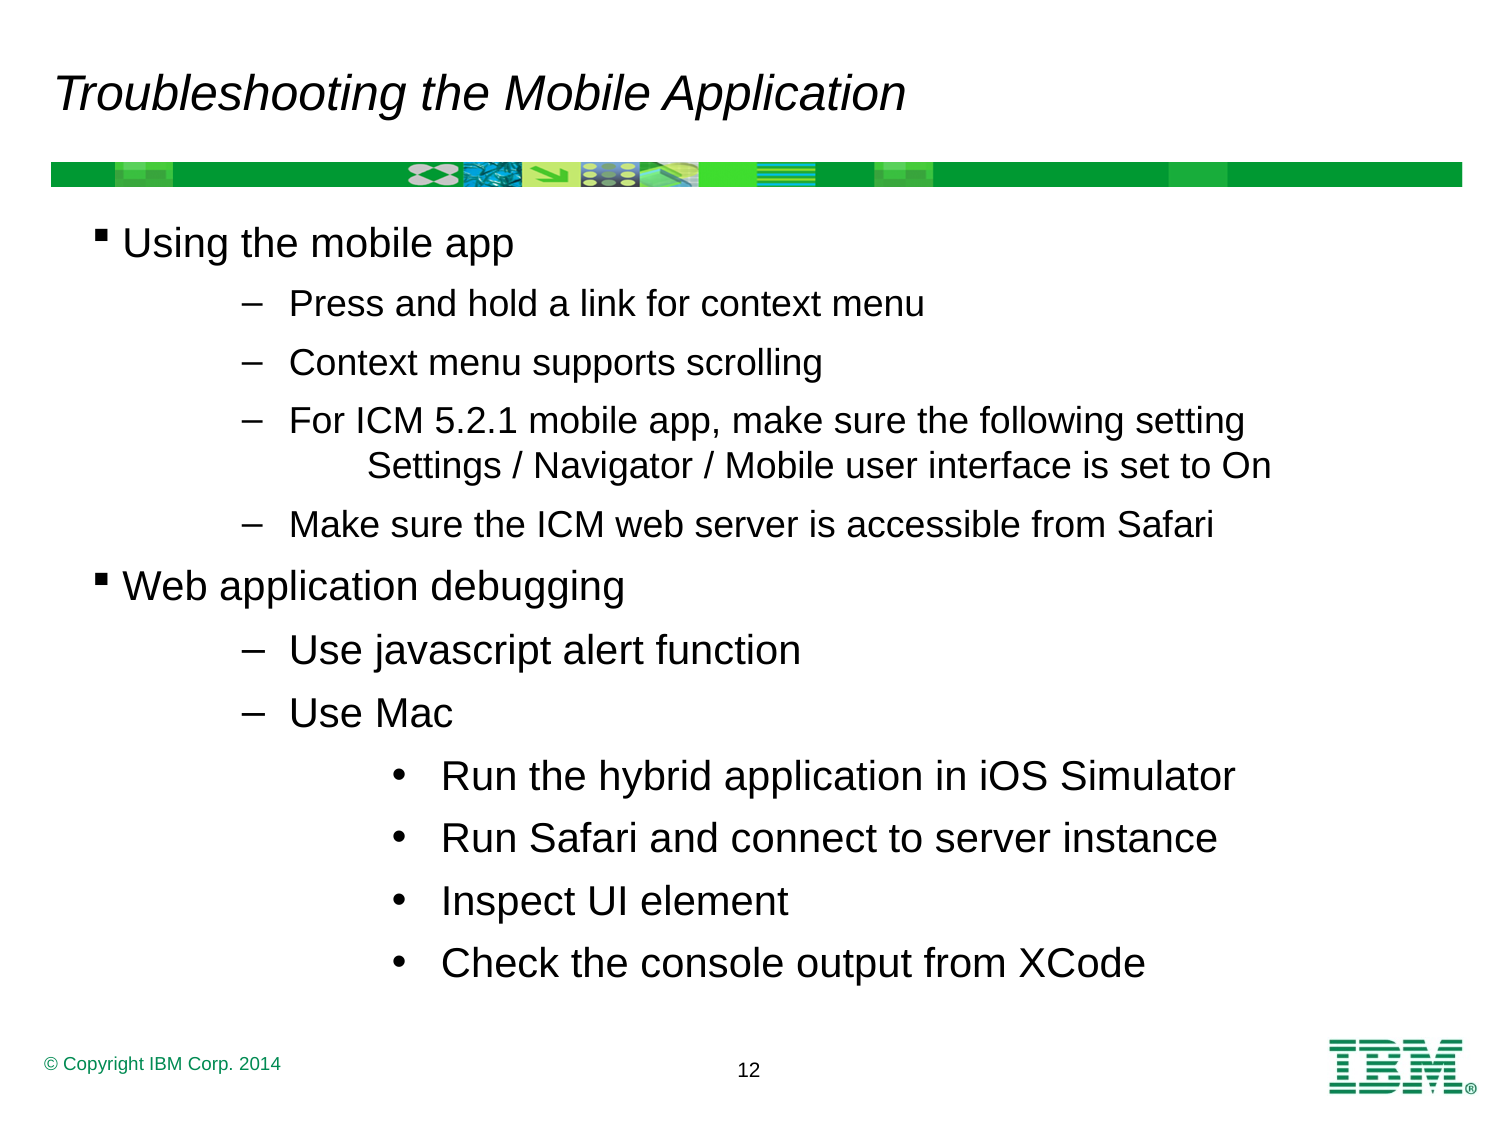

# Troubleshooting the Mobile Application
 Using the mobile app
Press and hold a link for context menu
Context menu supports scrolling
For ICM 5.2.1 mobile app, make sure the following setting
 Settings / Navigator / Mobile user interface is set to On
Make sure the ICM web server is accessible from Safari
 Web application debugging
Use javascript alert function
Use Mac
 Run the hybrid application in iOS Simulator
 Run Safari and connect to server instance
 Inspect UI element
 Check the console output from XCode